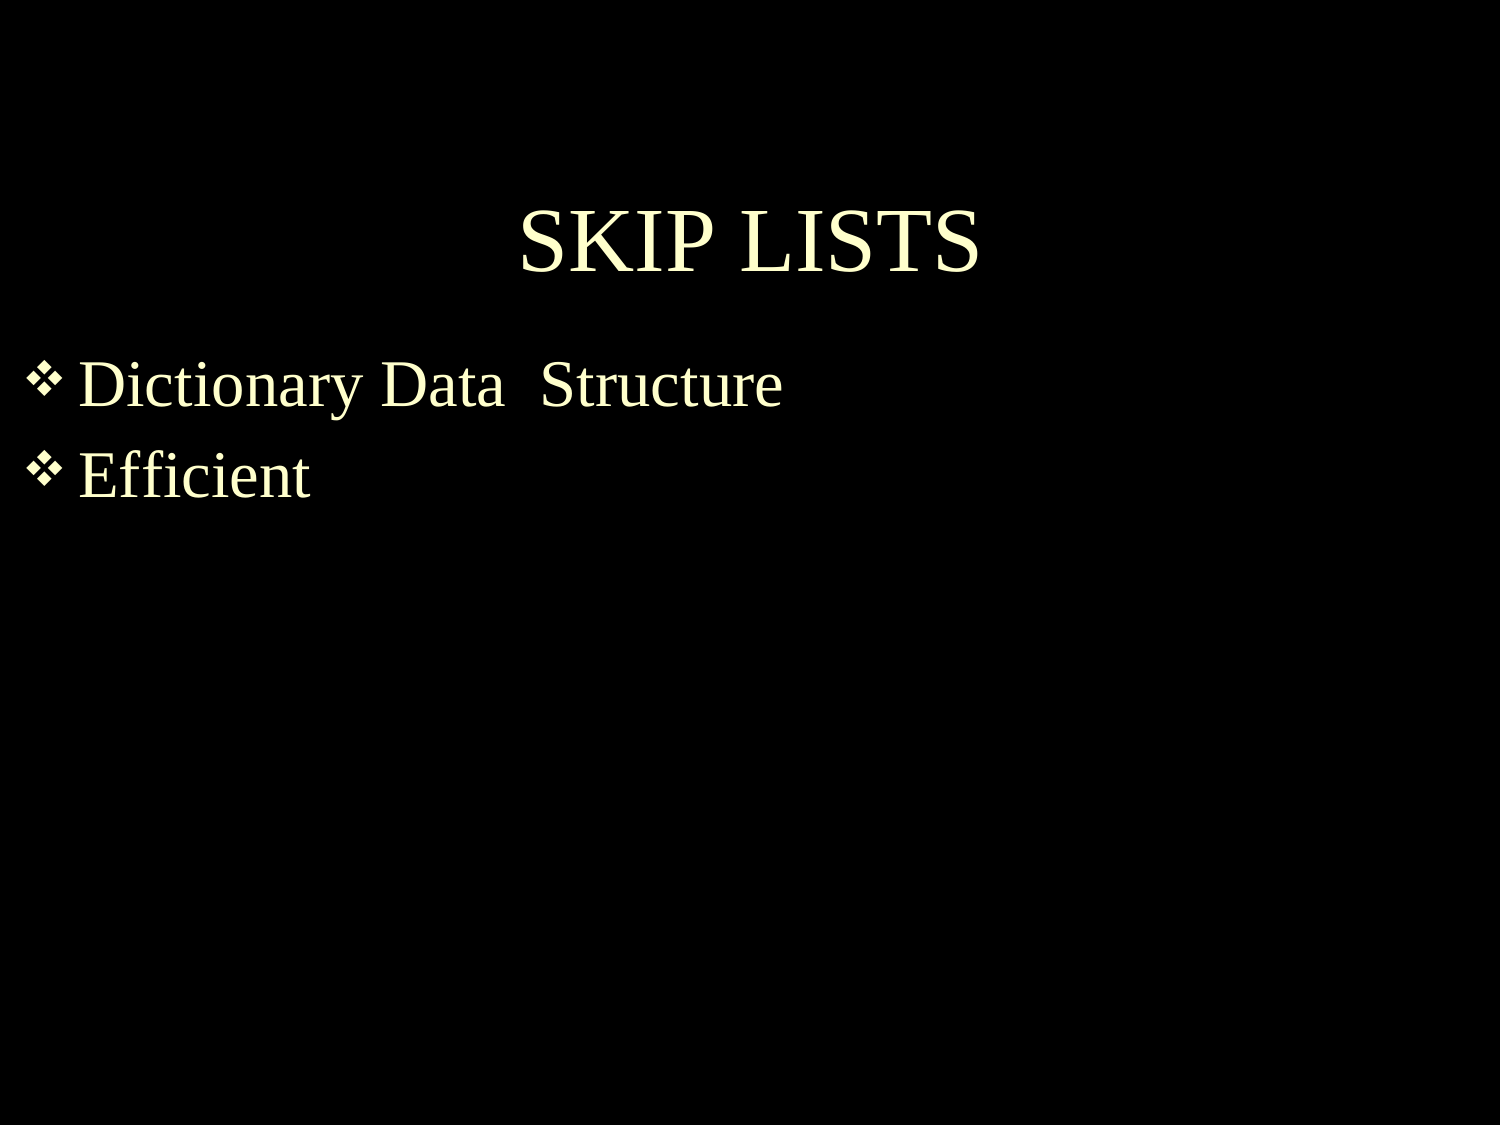

# SKIP LISTS
Dictionary Data Structure
Efficient